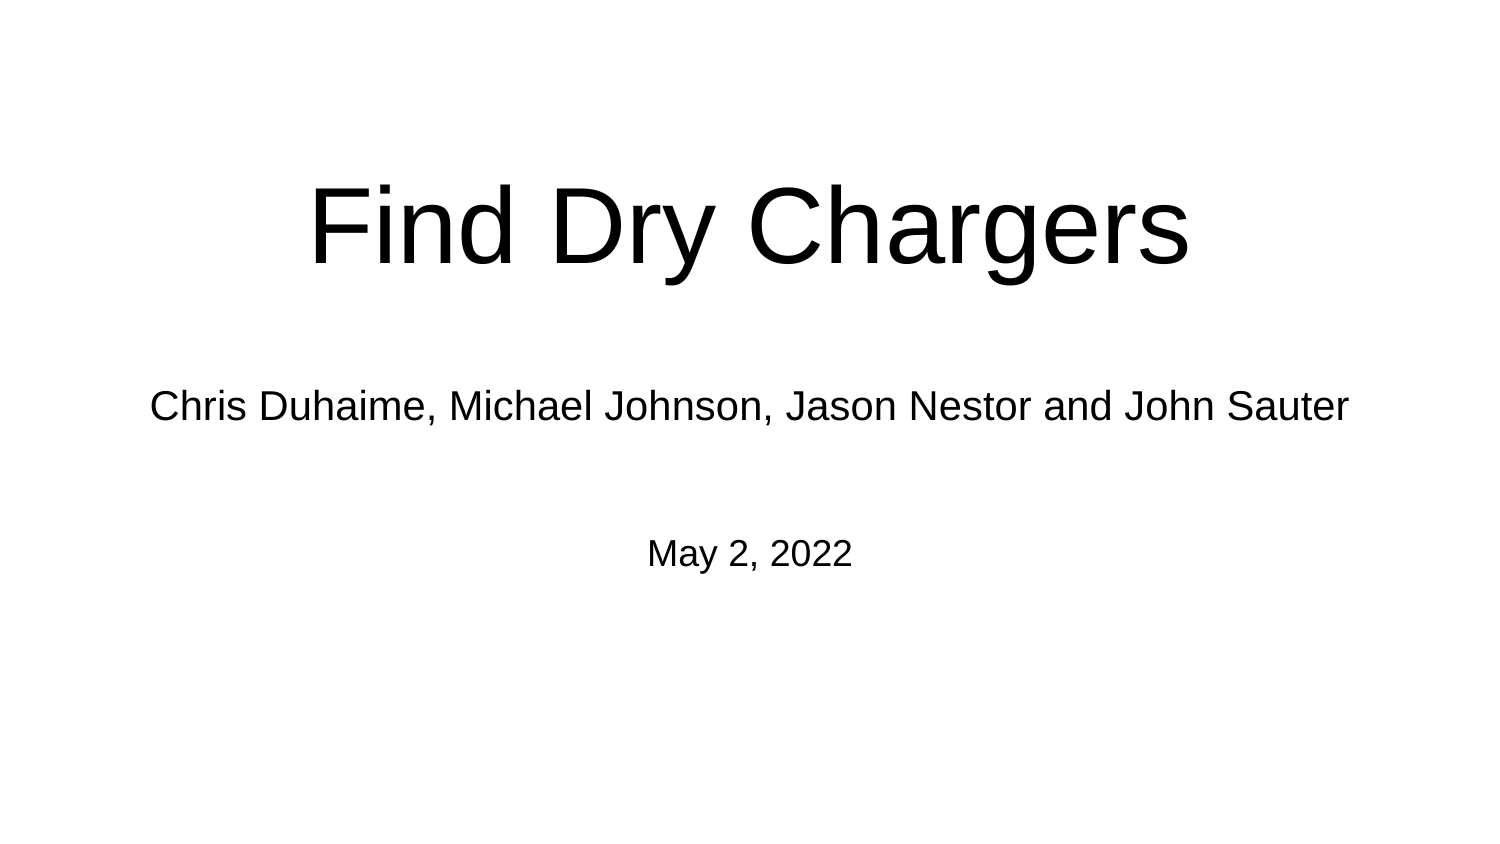

# Find Dry Chargers
Chris Duhaime, Michael Johnson, Jason Nestor and John Sauter
May 2, 2022